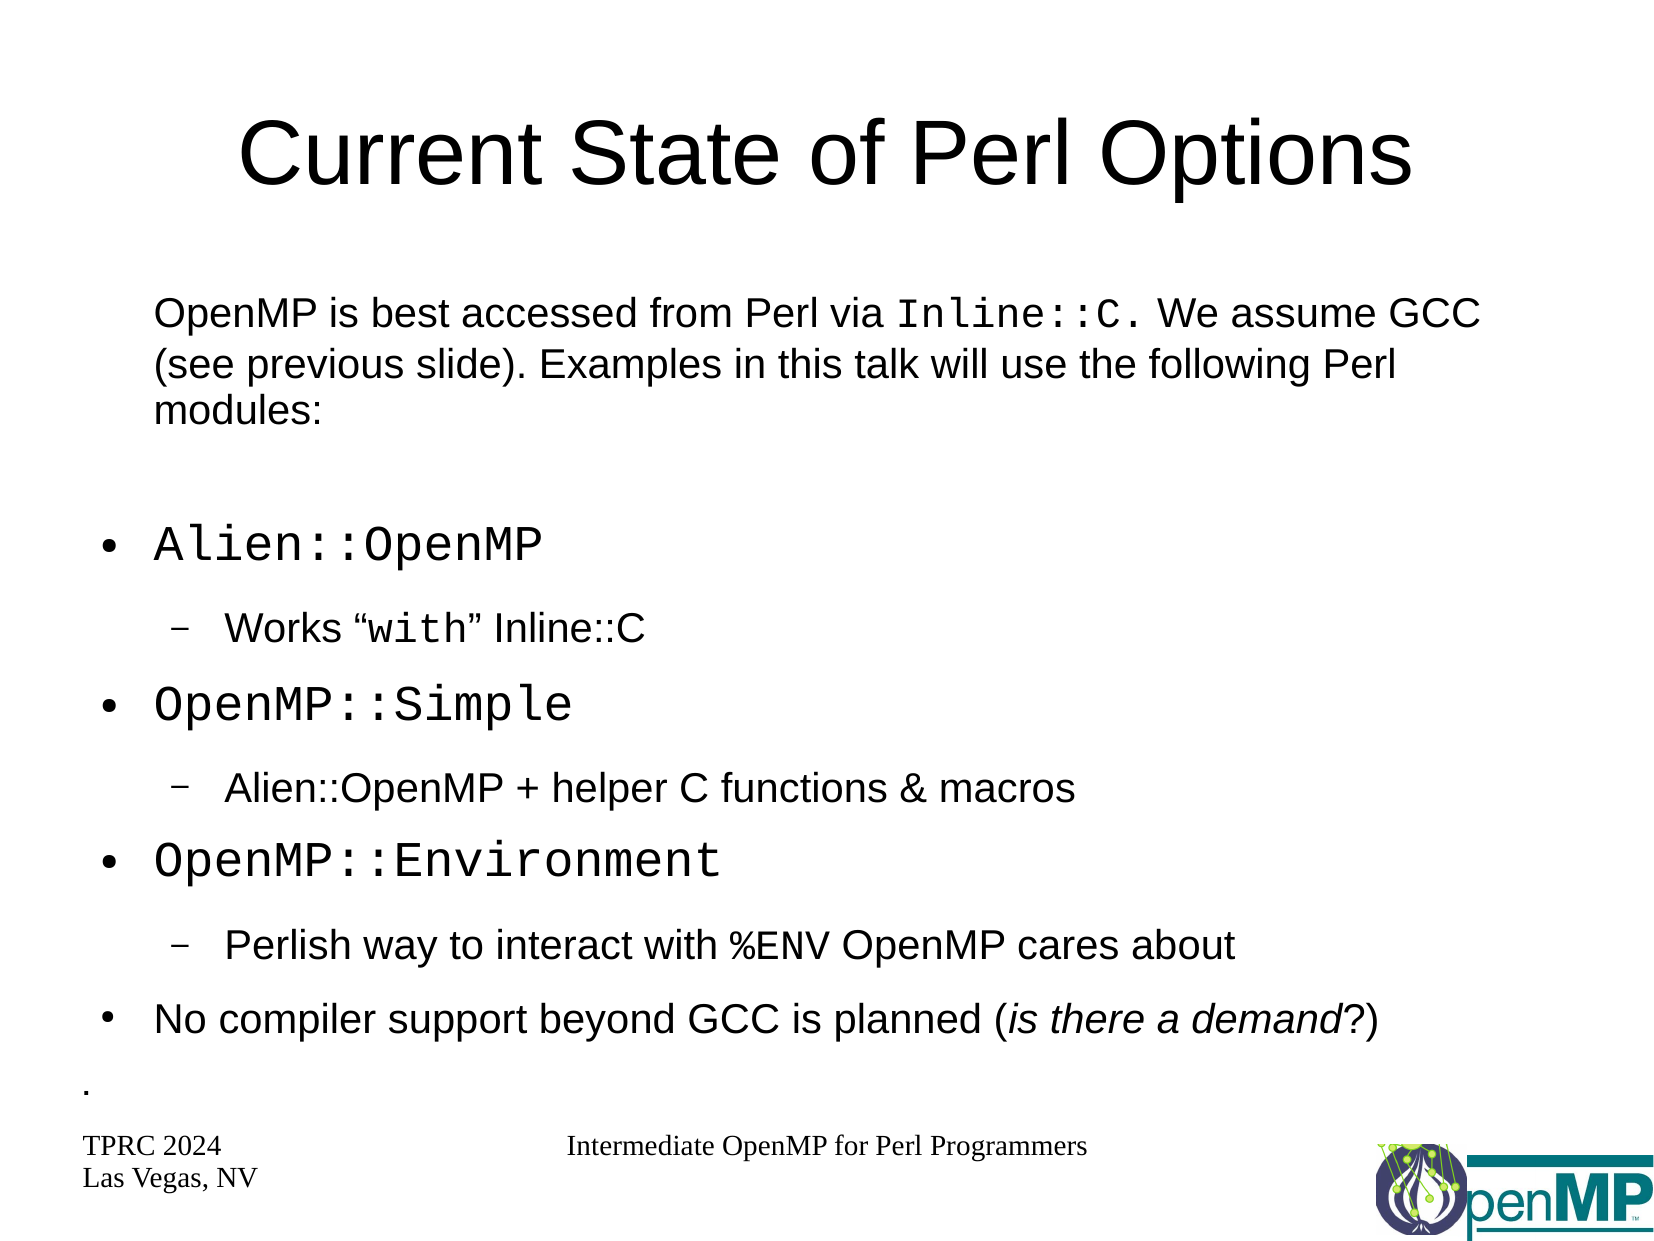

# Current State of Perl Options
OpenMP is best accessed from Perl via Inline::C. We assume GCC (see previous slide). Examples in this talk will use the following Perl modules:
Alien::OpenMP
Works “with” Inline::C
OpenMP::Simple
Alien::OpenMP + helper C functions & macros
OpenMP::Environment
Perlish way to interact with %ENV OpenMP cares about
No compiler support beyond GCC is planned (is there a demand?)
.